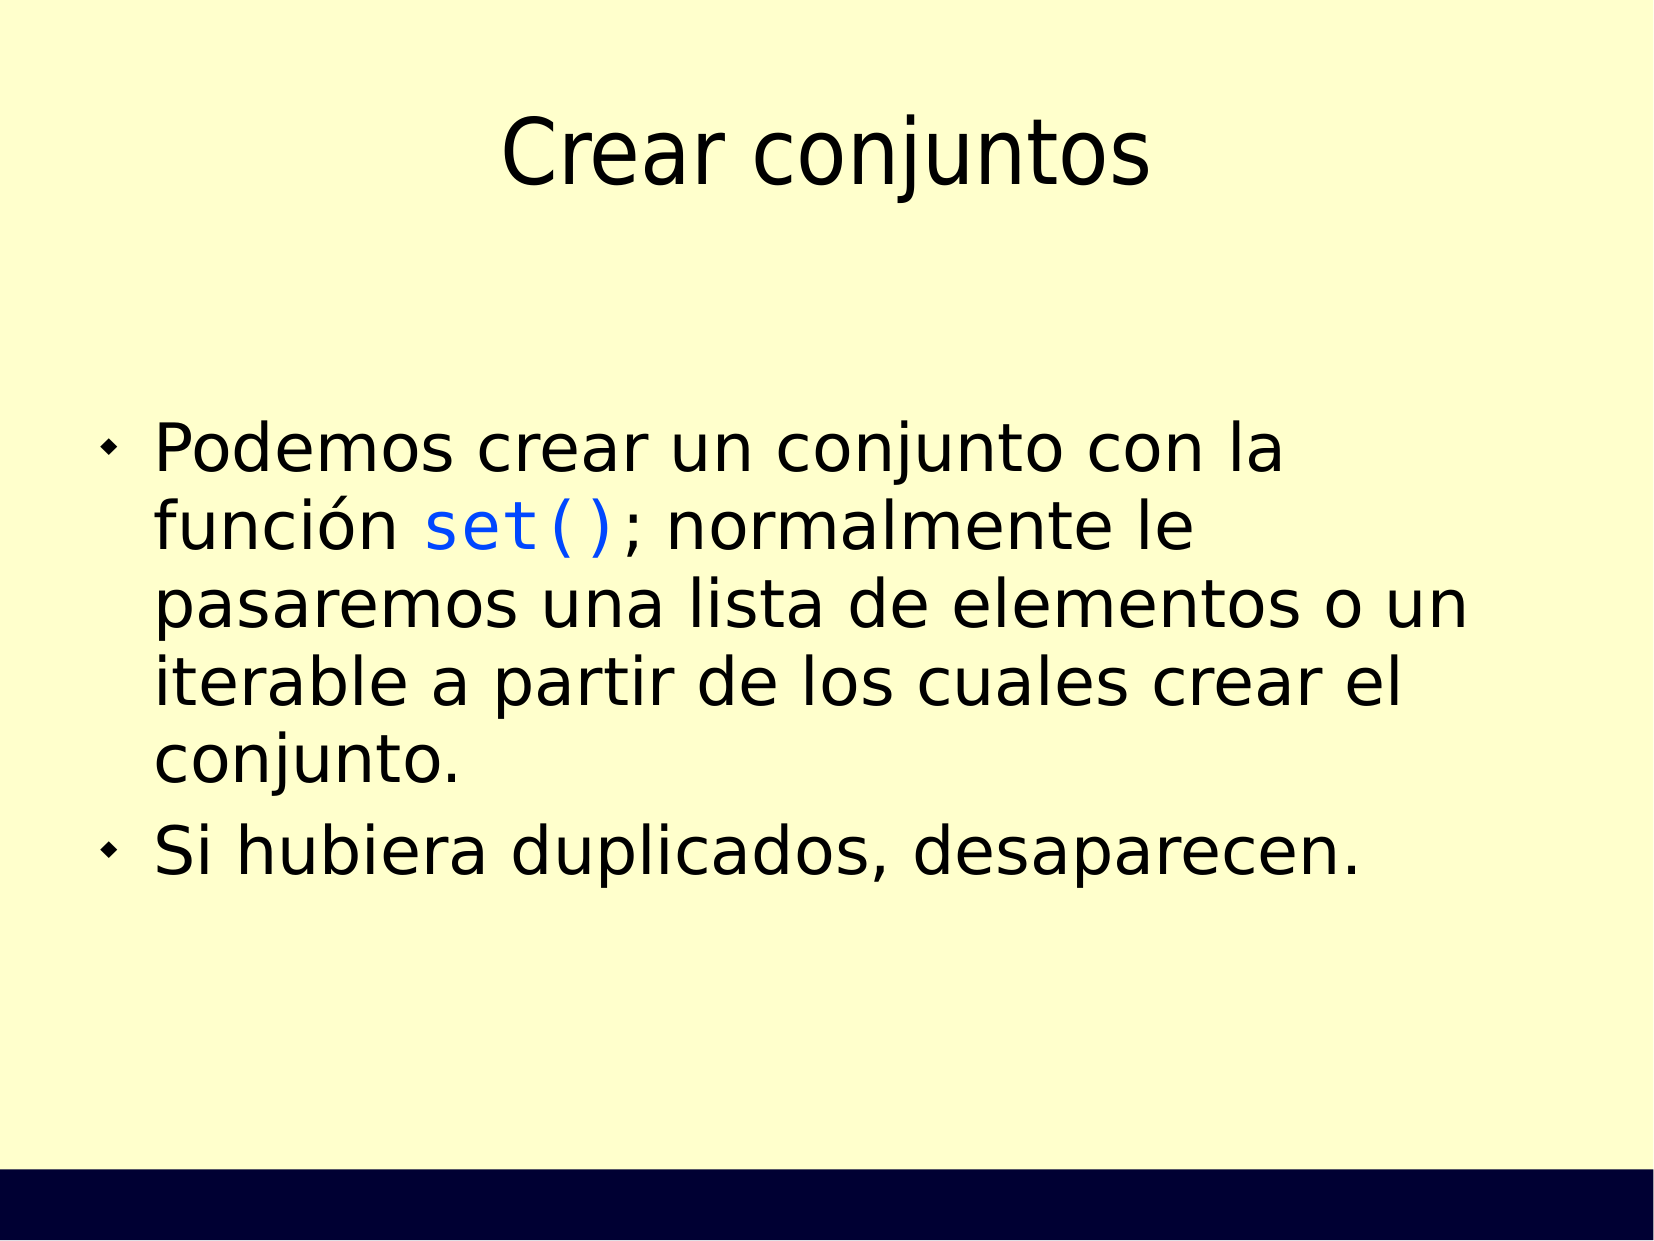

# Crear conjuntos
Podemos crear un conjunto con la función set(); normalmente le pasaremos una lista de elementos o un iterable a partir de los cuales crear el conjunto.
Si hubiera duplicados, desaparecen.